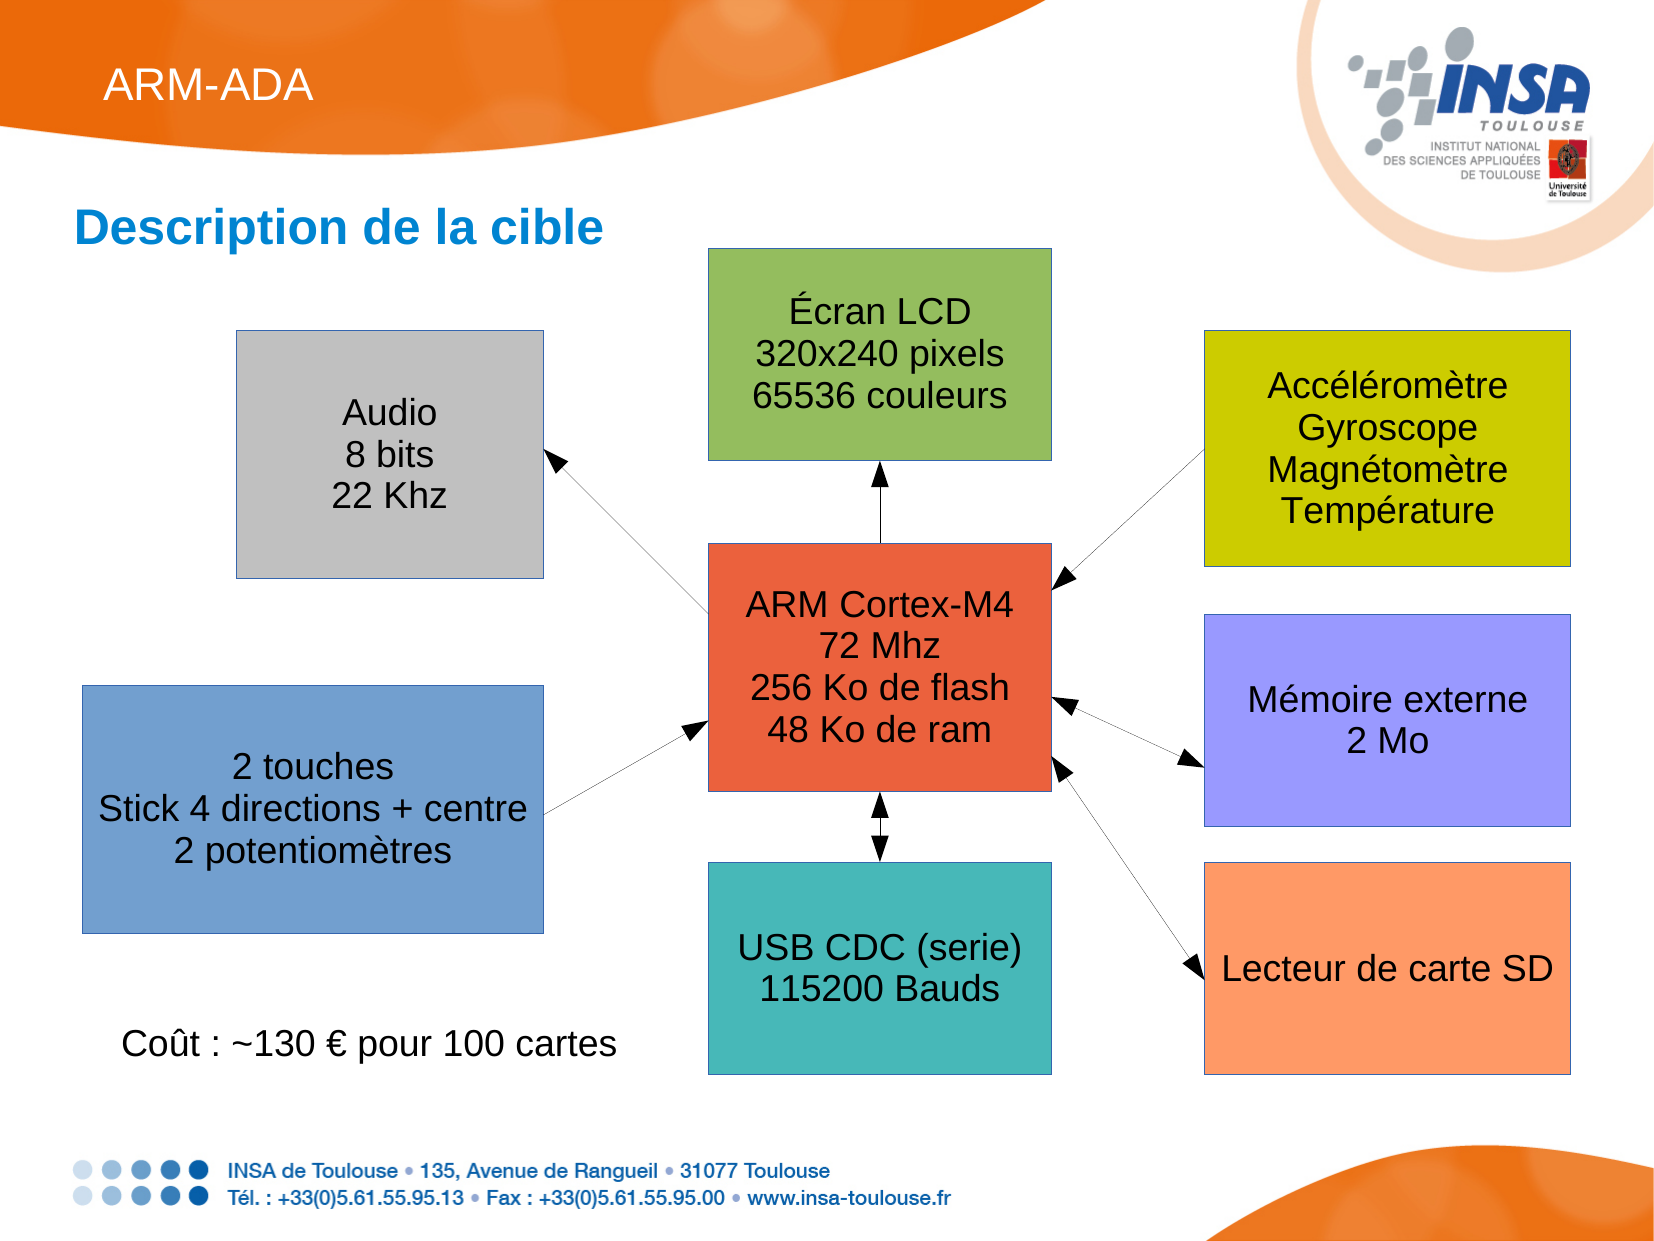

ARM-ADA
Description de la cible
Écran LCD
320x240 pixels
65536 couleurs
Audio
8 bits
22 Khz
Accéléromètre
Gyroscope
Magnétomètre
Température
ARM Cortex-M4
72 Mhz
256 Ko de flash
48 Ko de ram
Mémoire externe
2 Mo
2 touches
Stick 4 directions + centre
2 potentiomètres
USB CDC (serie)
115200 Bauds
Lecteur de carte SD
Coût : ~130 € pour 100 cartes